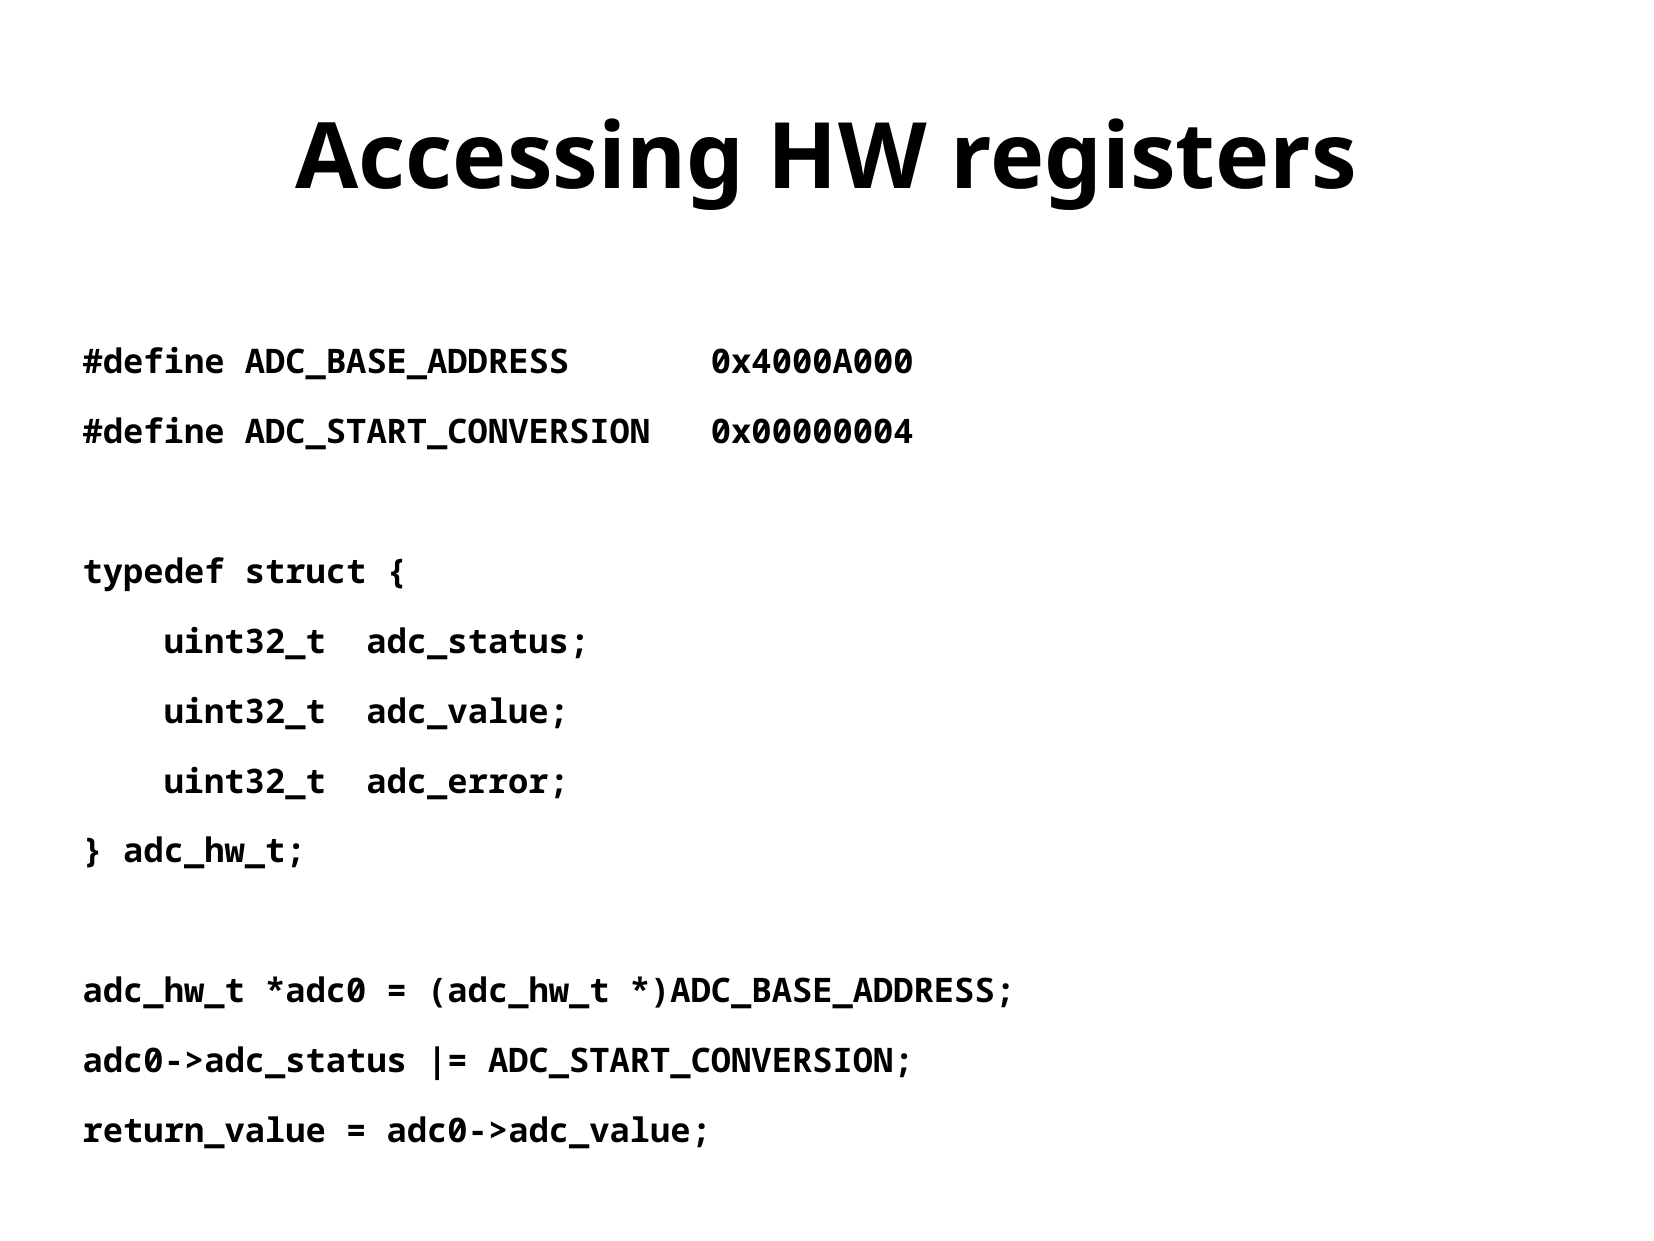

# Accessing HW registers
#define ADC_BASE_ADDRESS 0x4000A000
#define ADC_START_CONVERSION 0x00000004
typedef struct {
 uint32_t adc_status;
 uint32_t adc_value;
 uint32_t adc_error;
} adc_hw_t;
adc_hw_t *adc0 = (adc_hw_t *)ADC_BASE_ADDRESS;
adc0->adc_status |= ADC_START_CONVERSION;
return_value = adc0->adc_value;